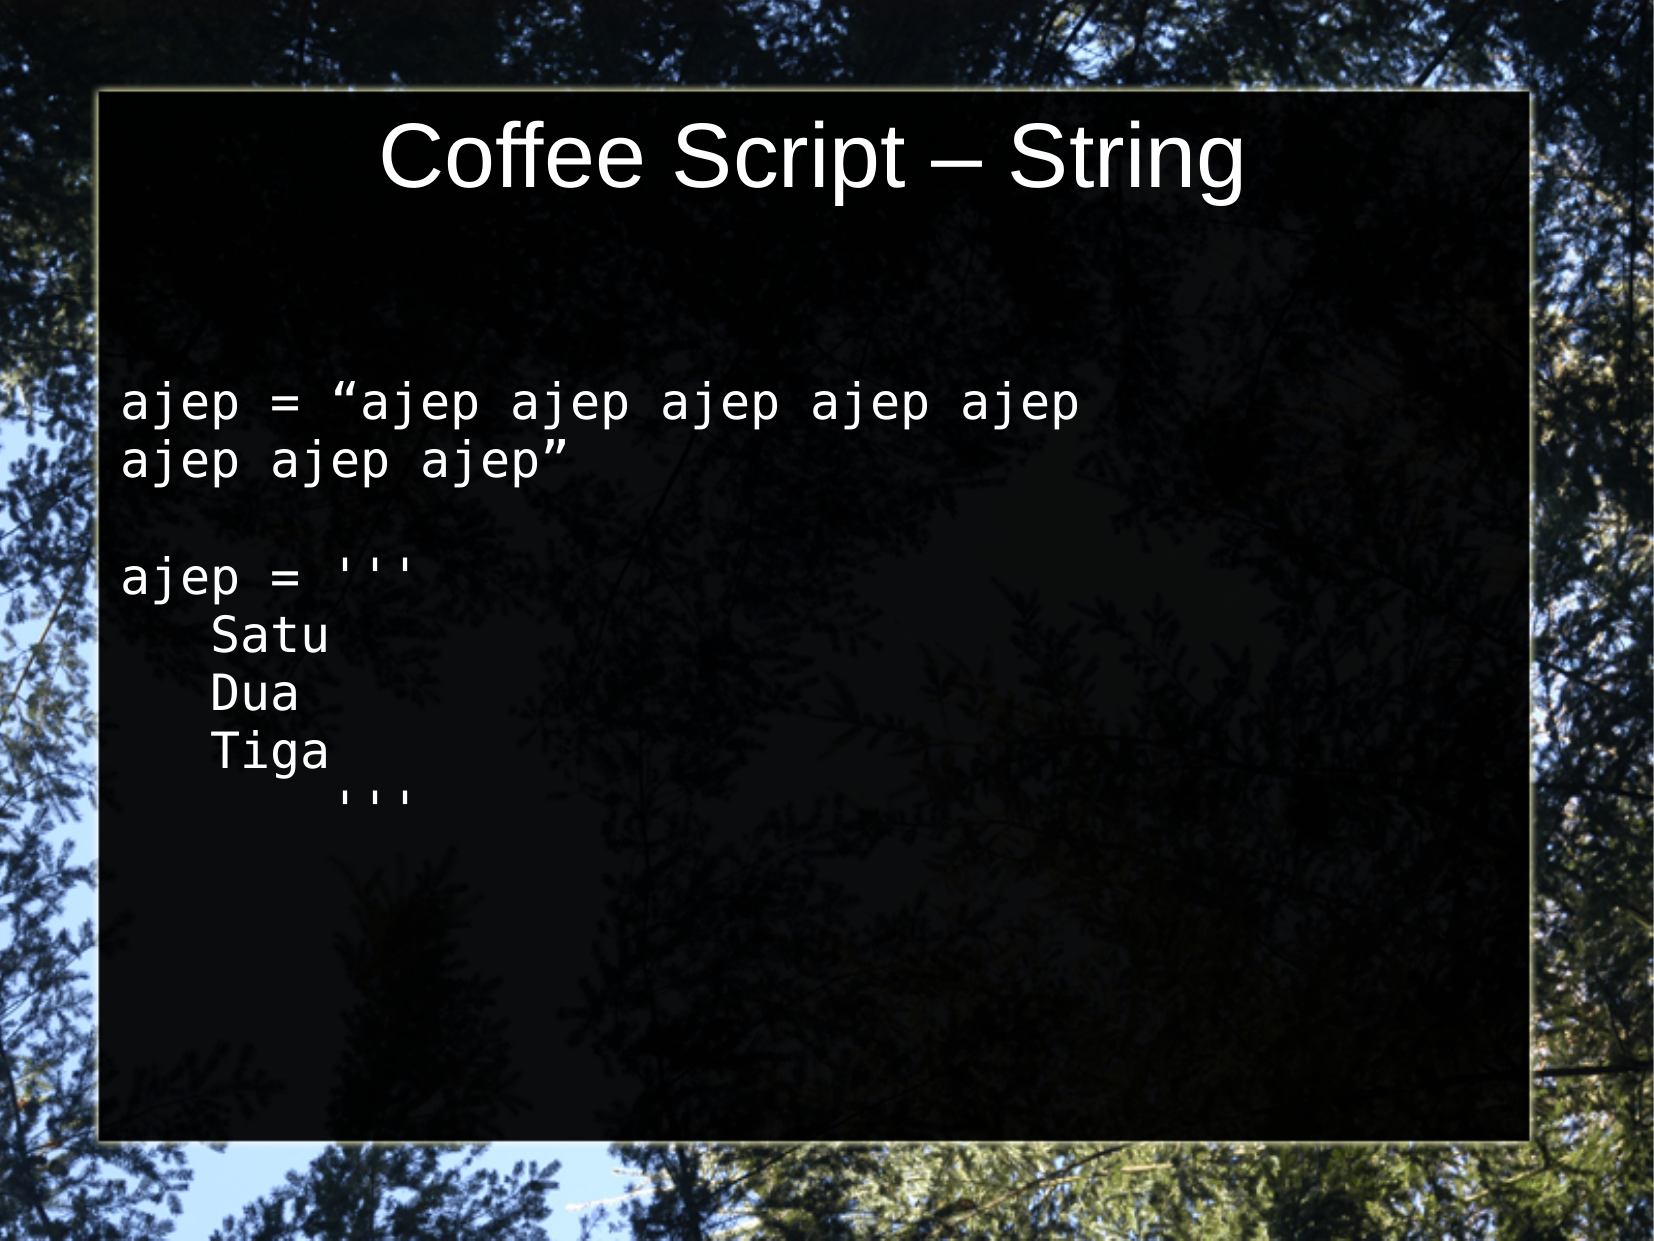

# Coffee Script – String
ajep = “ajep ajep ajep ajep ajep
ajep ajep ajep”
ajep = '''
 Satu
 Dua
 Tiga
 '''